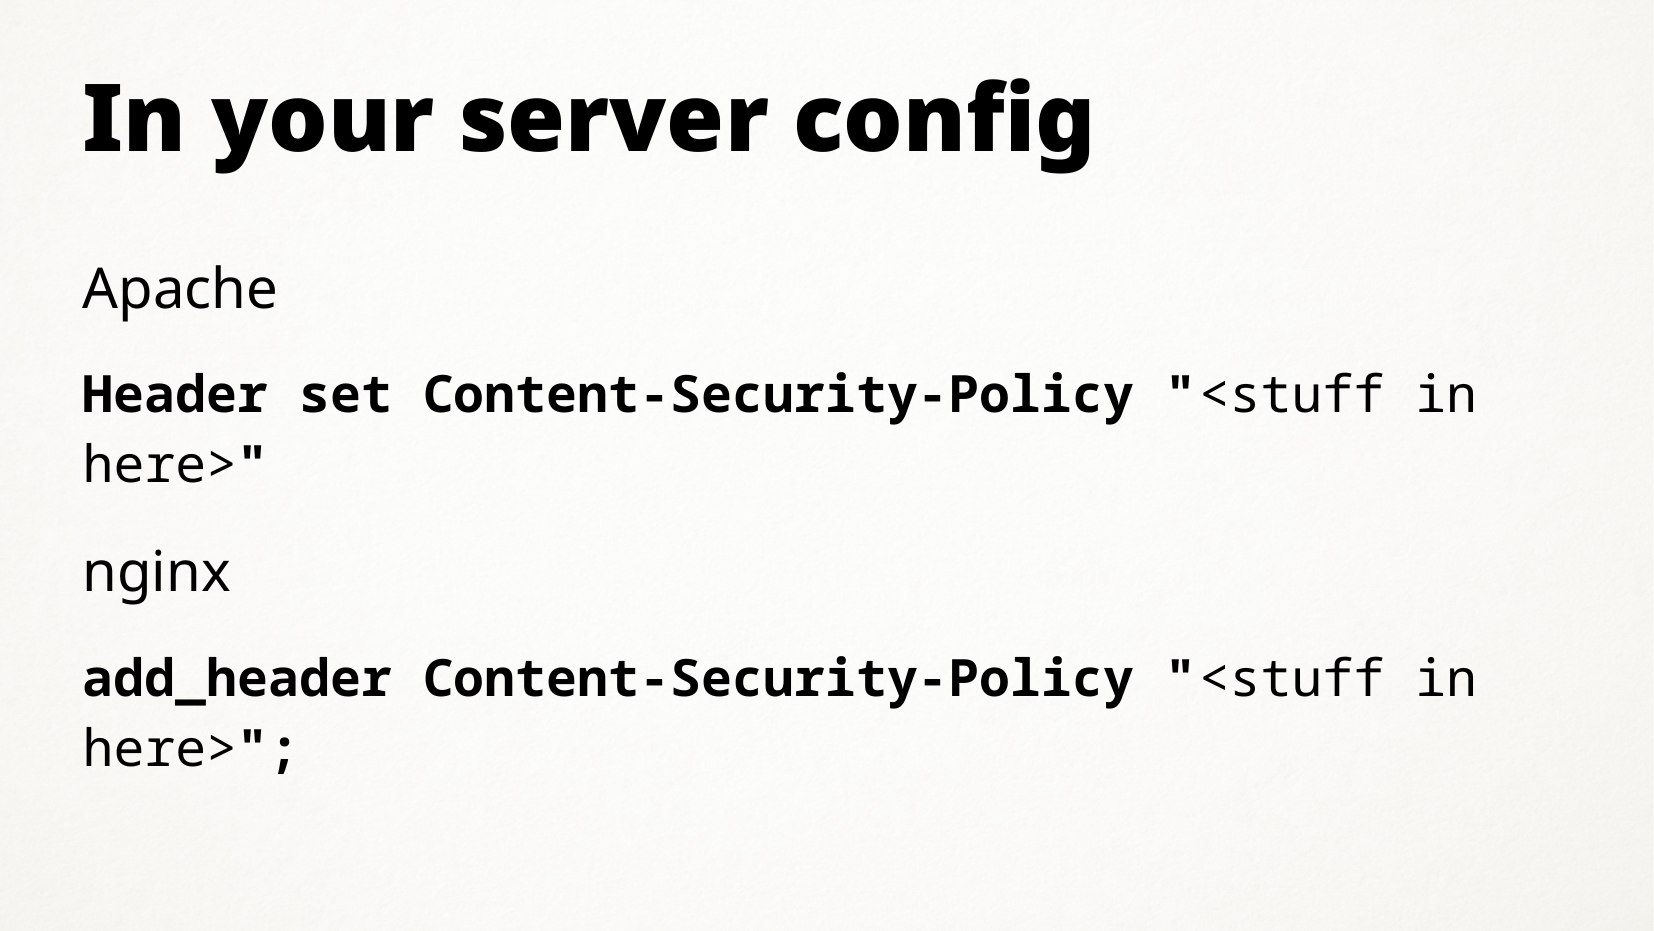

# In your server config
Apache
Header set Content-Security-Policy "<stuff in here>"
nginx
add_header Content-Security-Policy "<stuff in here>";